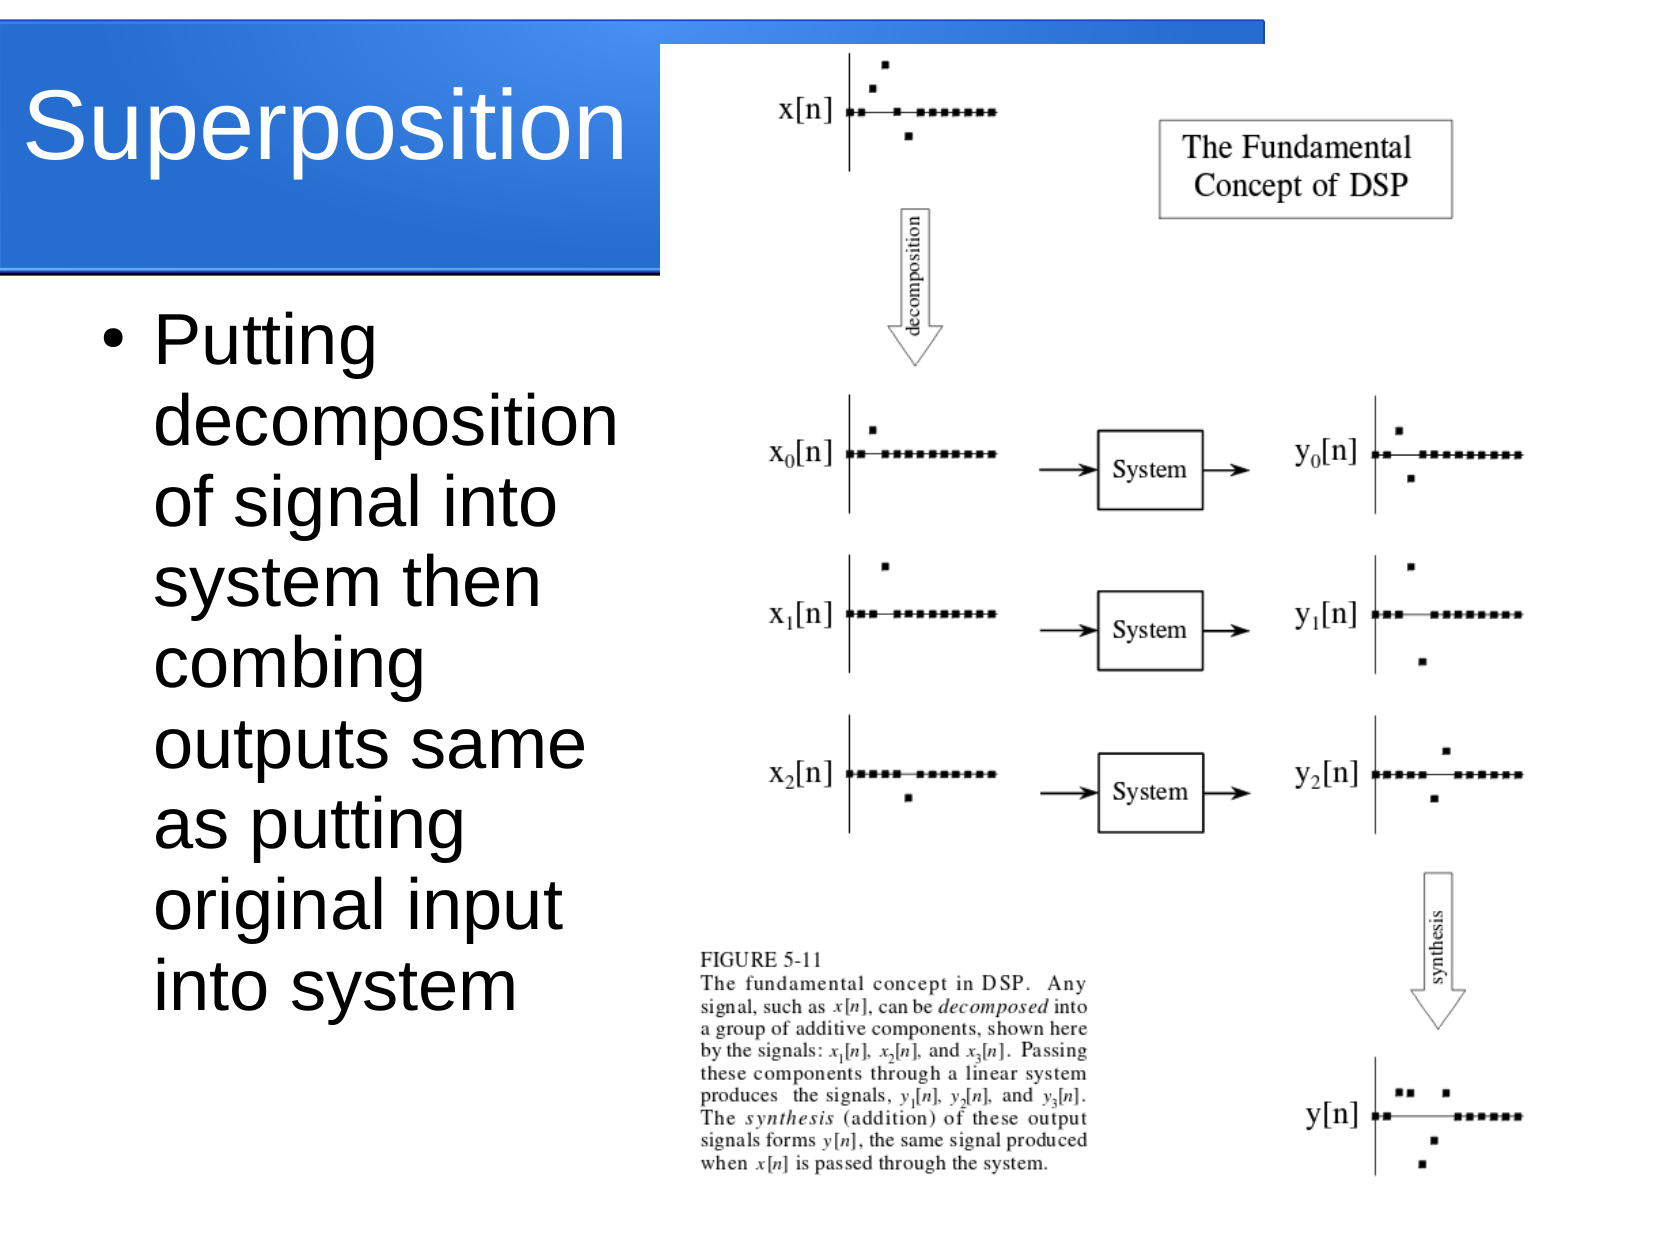

# Superposition
Putting decomposition of signal into system then combing outputs same as putting original input into system